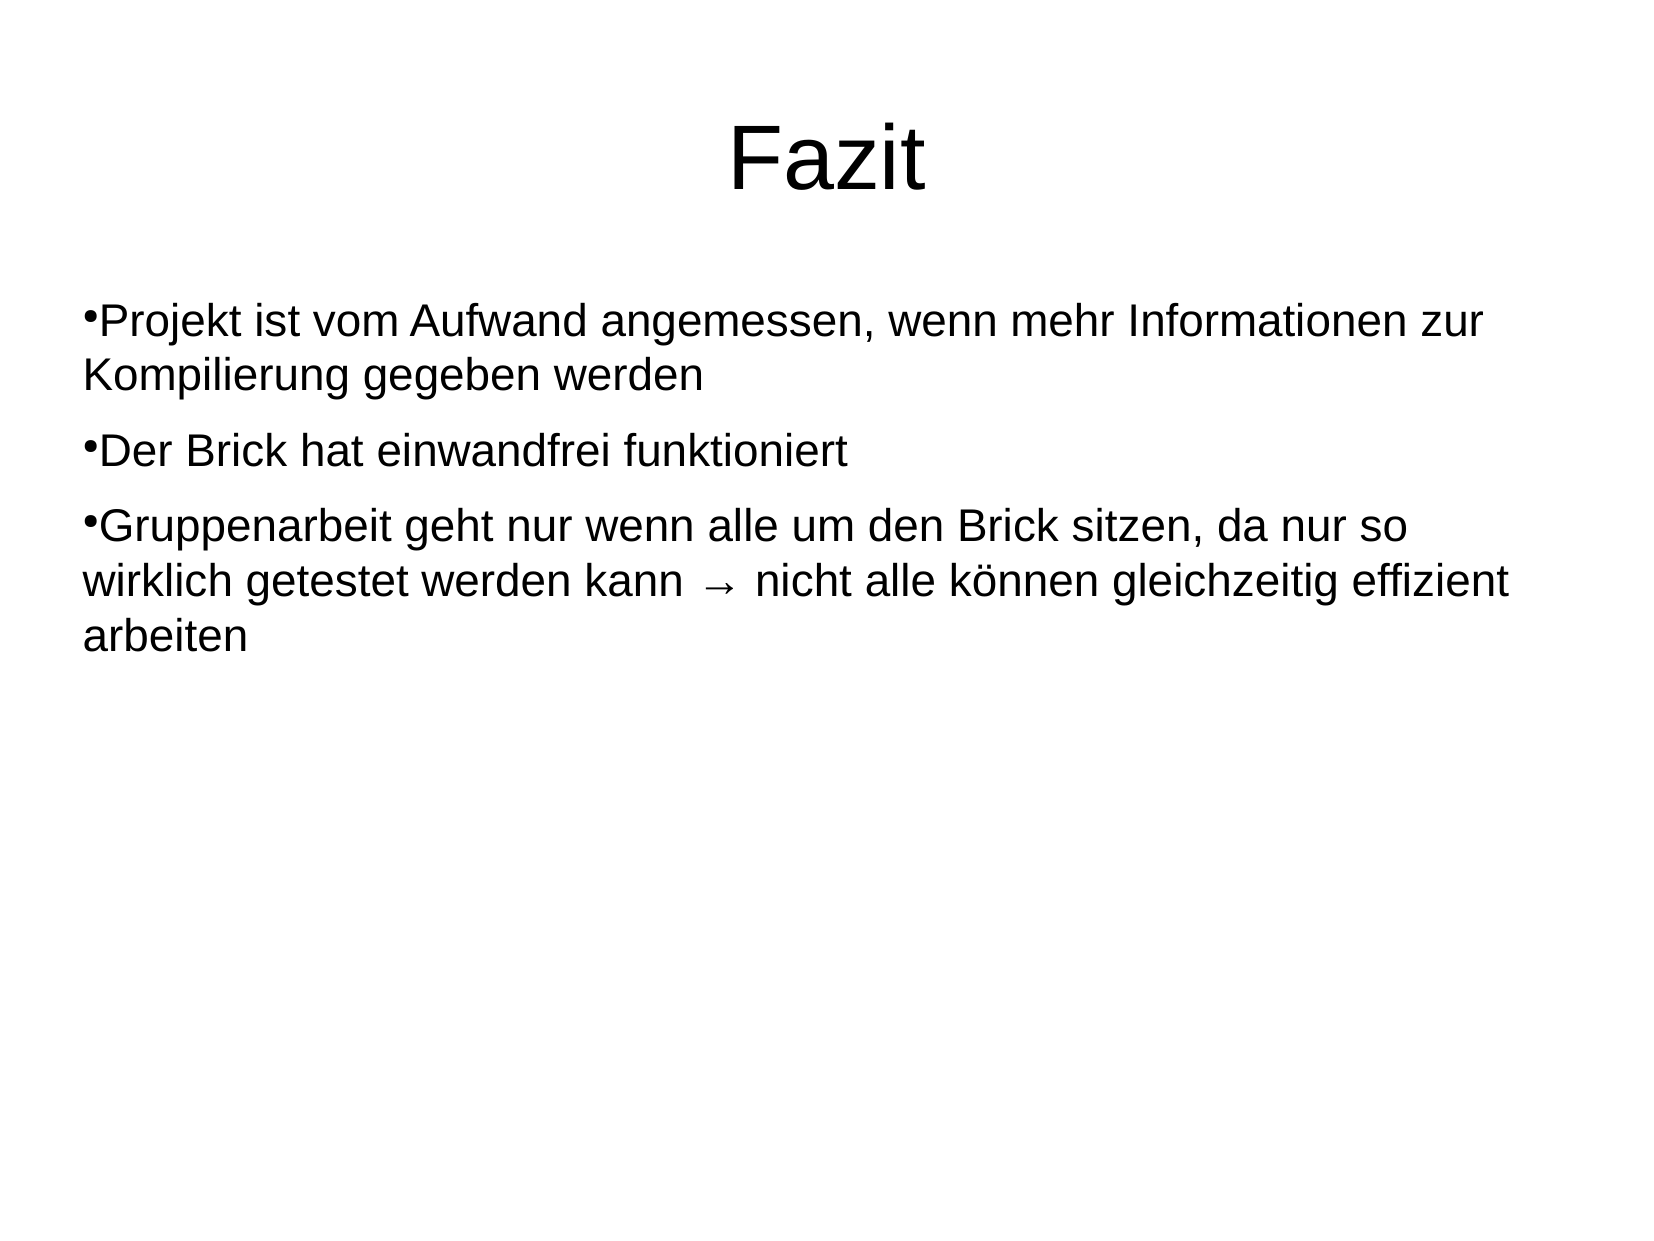

# Fazit
Projekt ist vom Aufwand angemessen, wenn mehr Informationen zur Kompilierung gegeben werden
Der Brick hat einwandfrei funktioniert
Gruppenarbeit geht nur wenn alle um den Brick sitzen, da nur so wirklich getestet werden kann → nicht alle können gleichzeitig effizient arbeiten